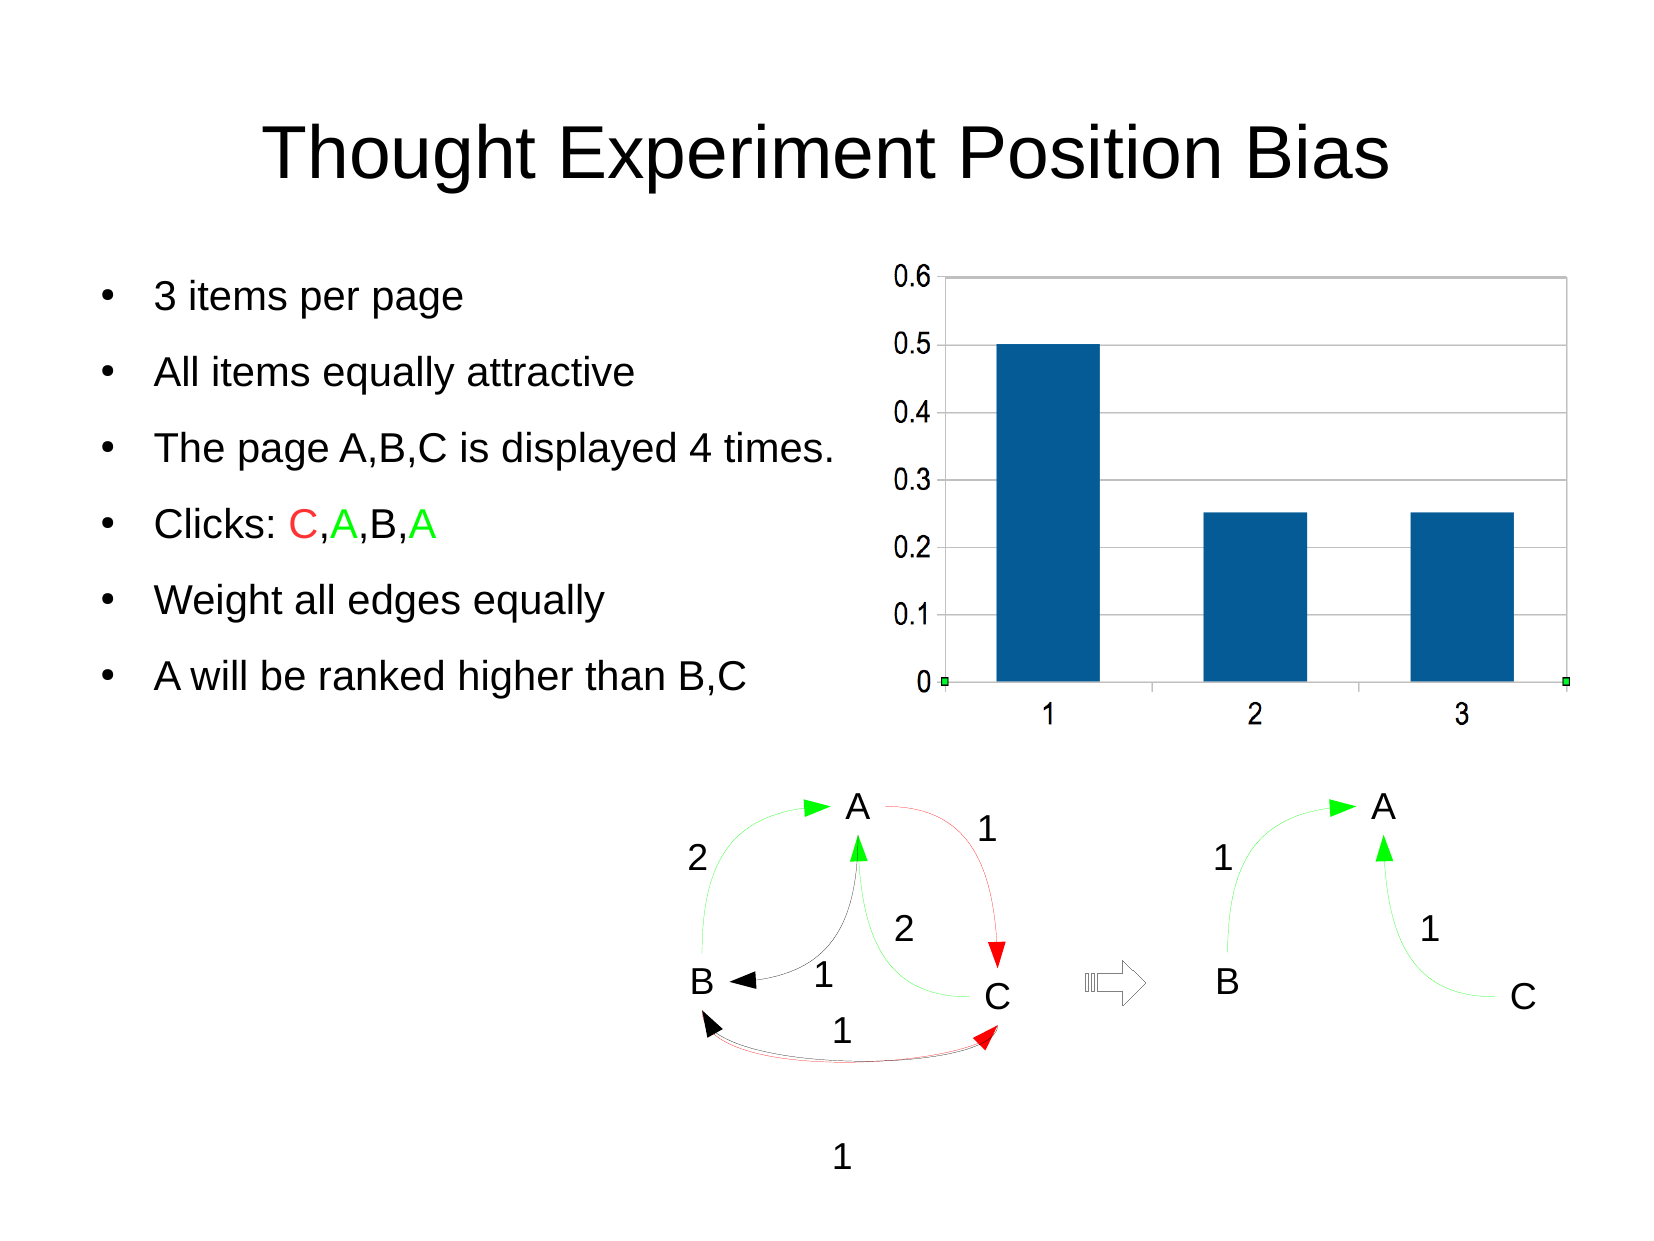

# Thought Experiment Position Bias
3 items per page
All items equally attractive
The page A,B,C is displayed 4 times.
Clicks: C,A,B,A
Weight all edges equally
A will be ranked higher than B,C
A
1
1
B
C
A
1
2
2
1
B
C
1
1